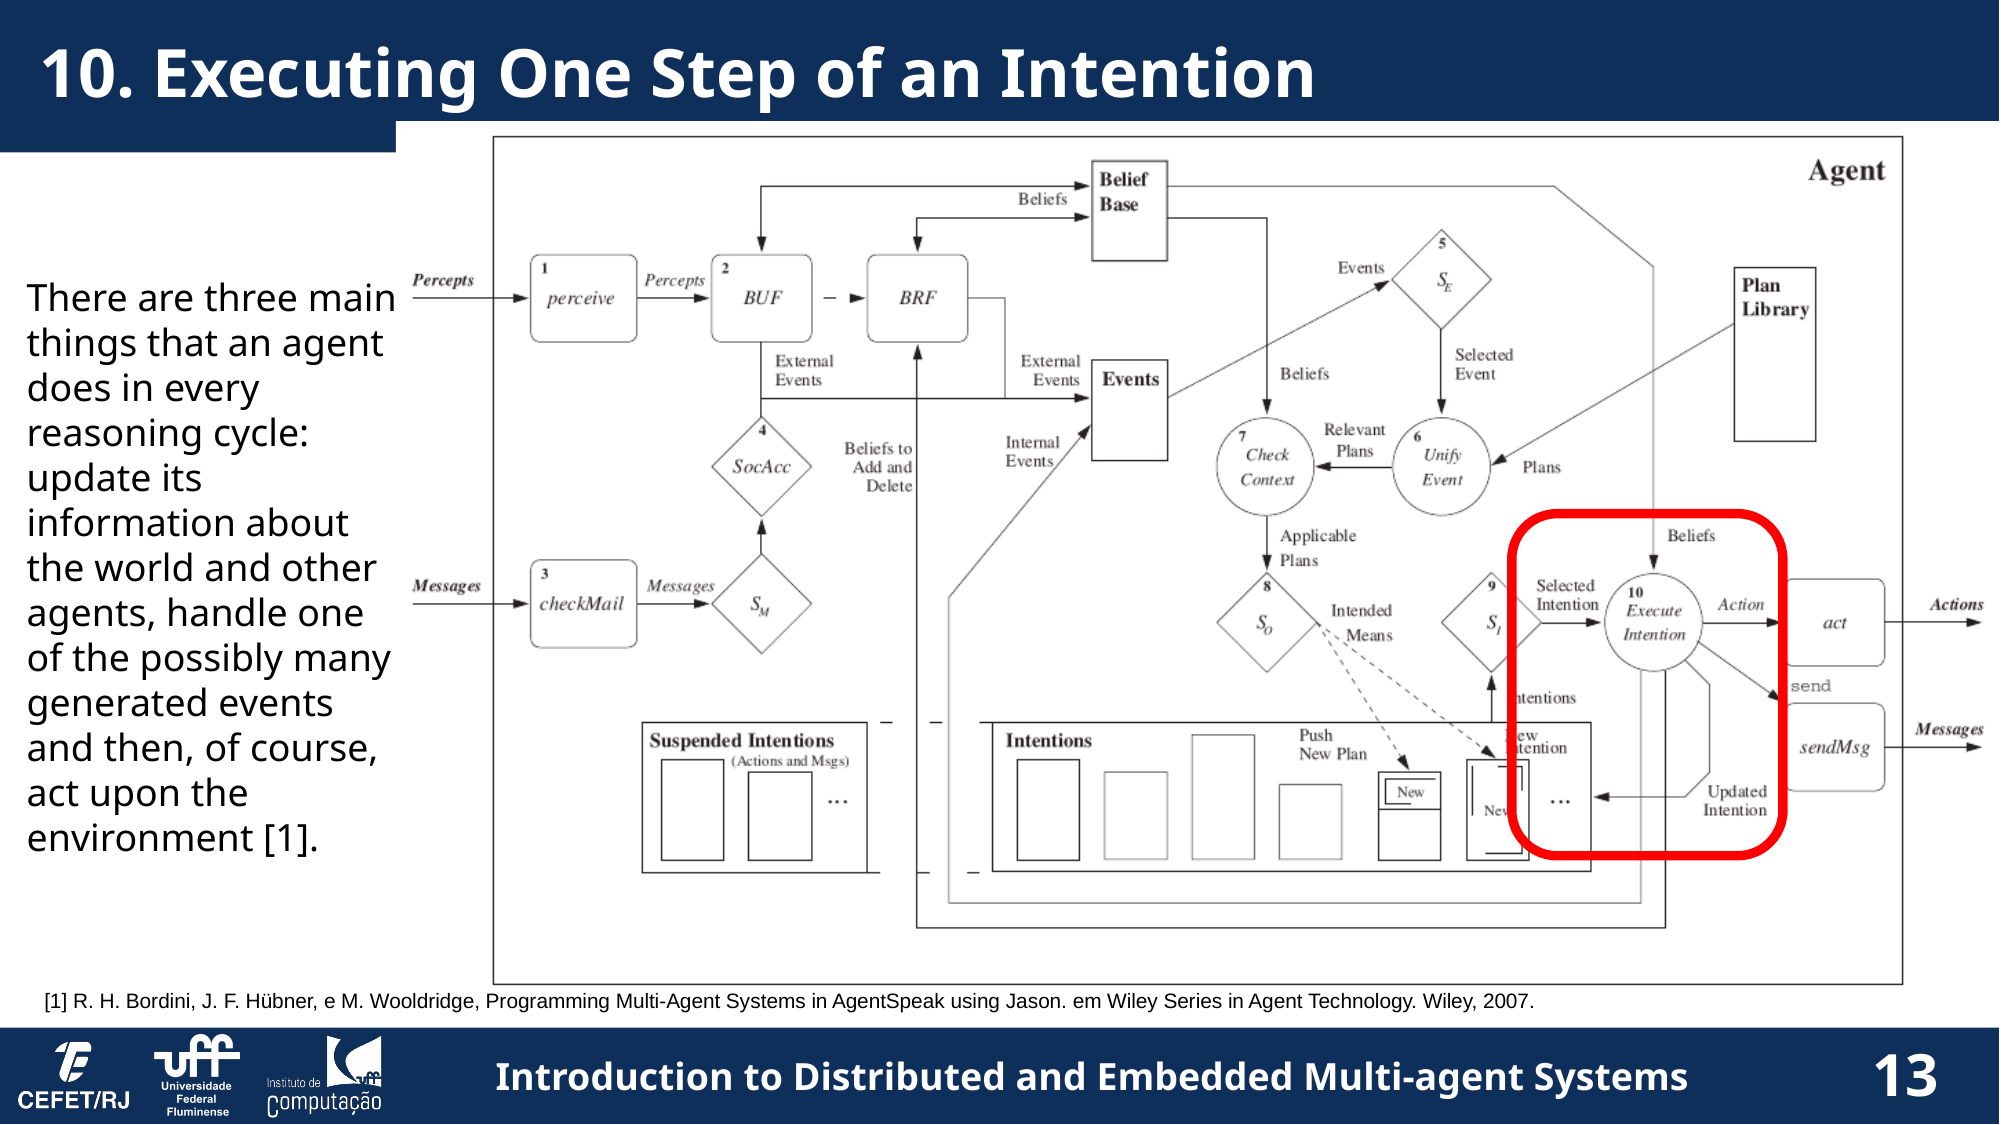

10. Executing One Step of an Intention
There are three main things that an agent does in every reasoning cycle: update its information about the world and other agents, handle one of the possibly many generated events and then, of course, act upon the environment [1].
[1] R. H. Bordini, J. F. Hübner, e M. Wooldridge, Programming Multi-Agent Systems in AgentSpeak using Jason. em Wiley Series in Agent Technology. Wiley, 2007.